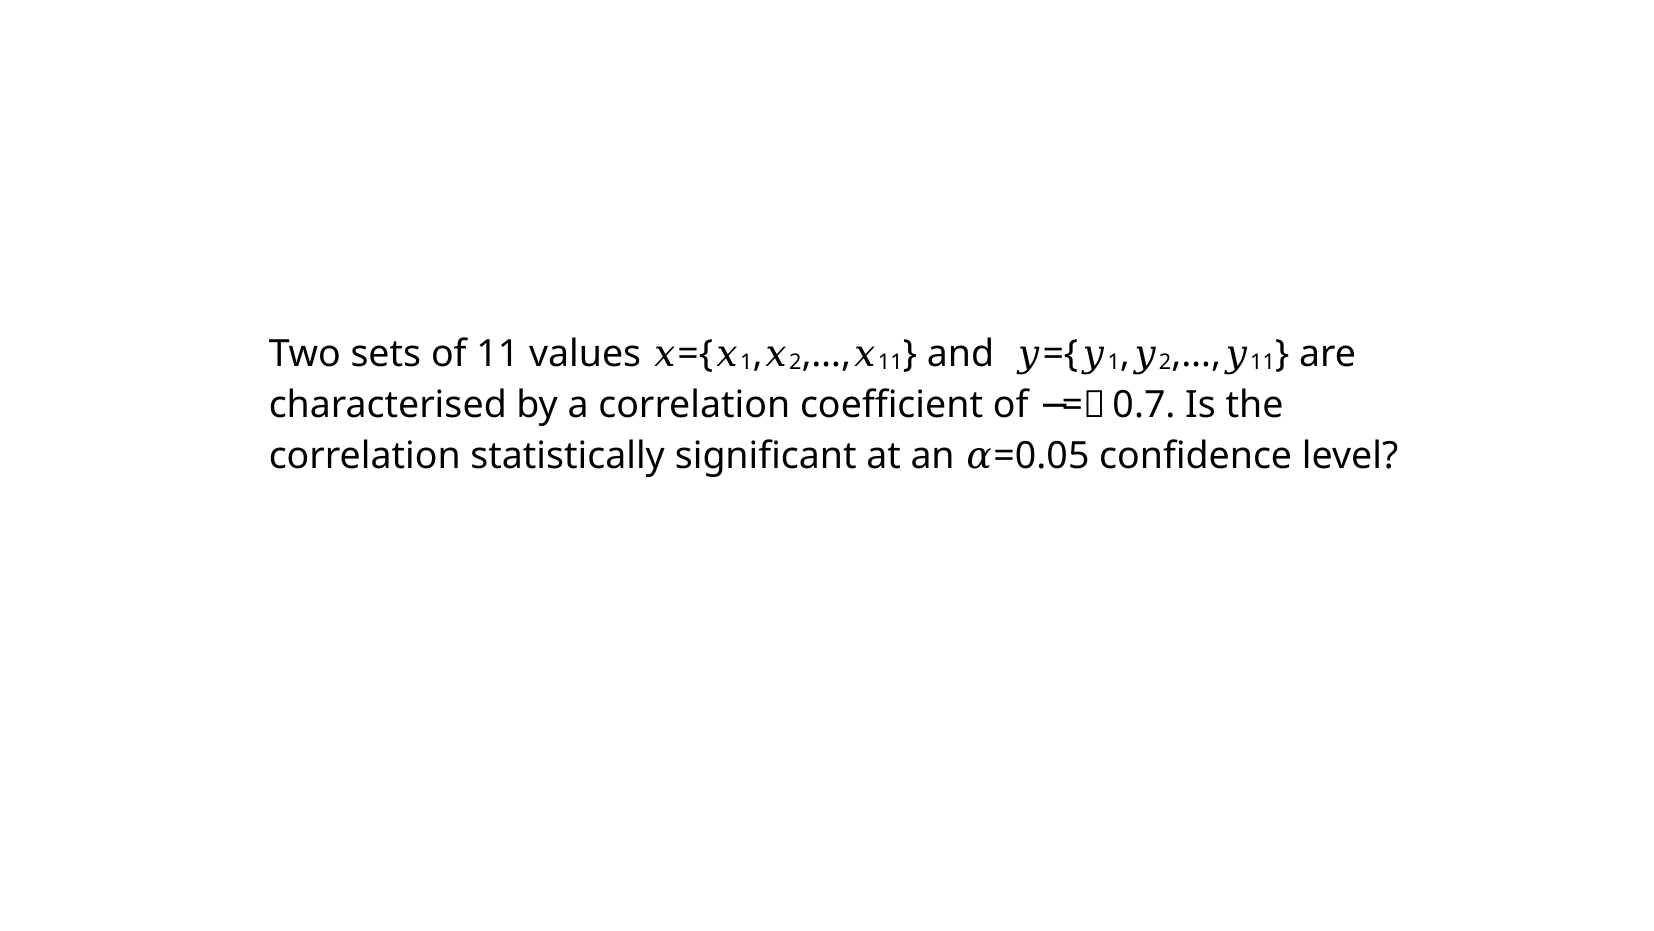

Two sets of 11 values 𝑥={𝑥1,𝑥2,…,𝑥11} and 𝑦={𝑦1,𝑦2,…,𝑦11} are characterised by a correlation coefficient of 𝑟=−0.7. Is the correlation statistically significant at an 𝛼=0.05 confidence level?